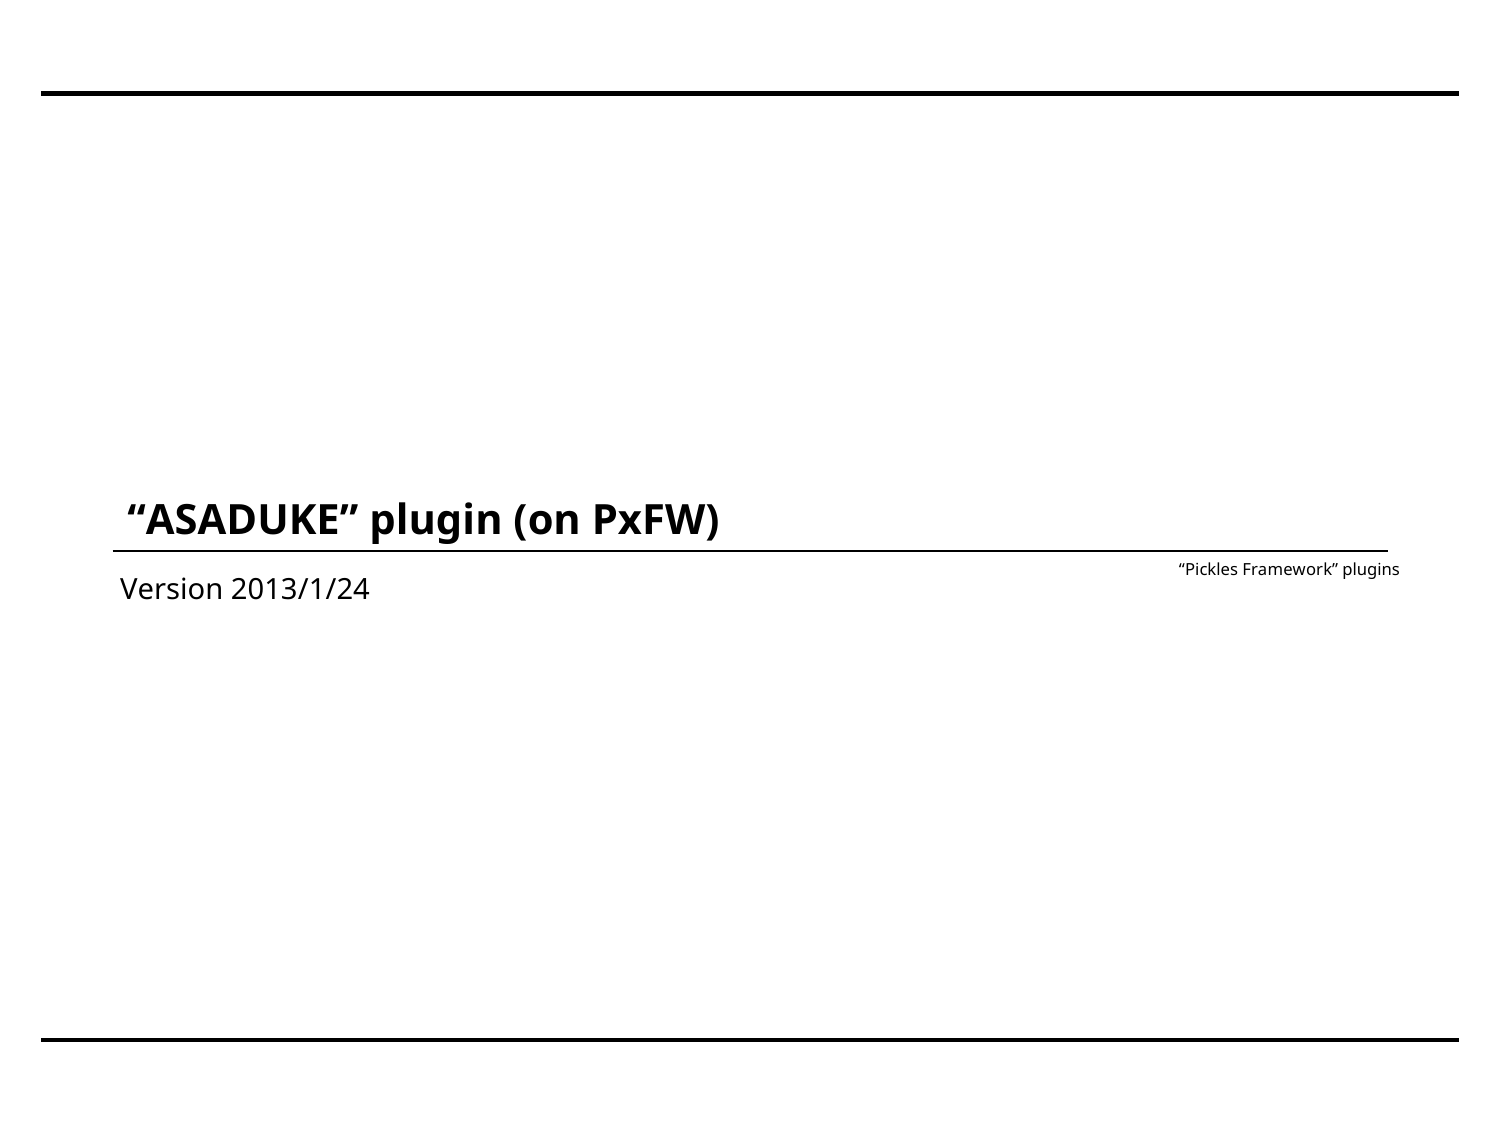

# “ASADUKE” plugin (on PxFW)
“Pickles Framework” plugins
Version 2013/1/24